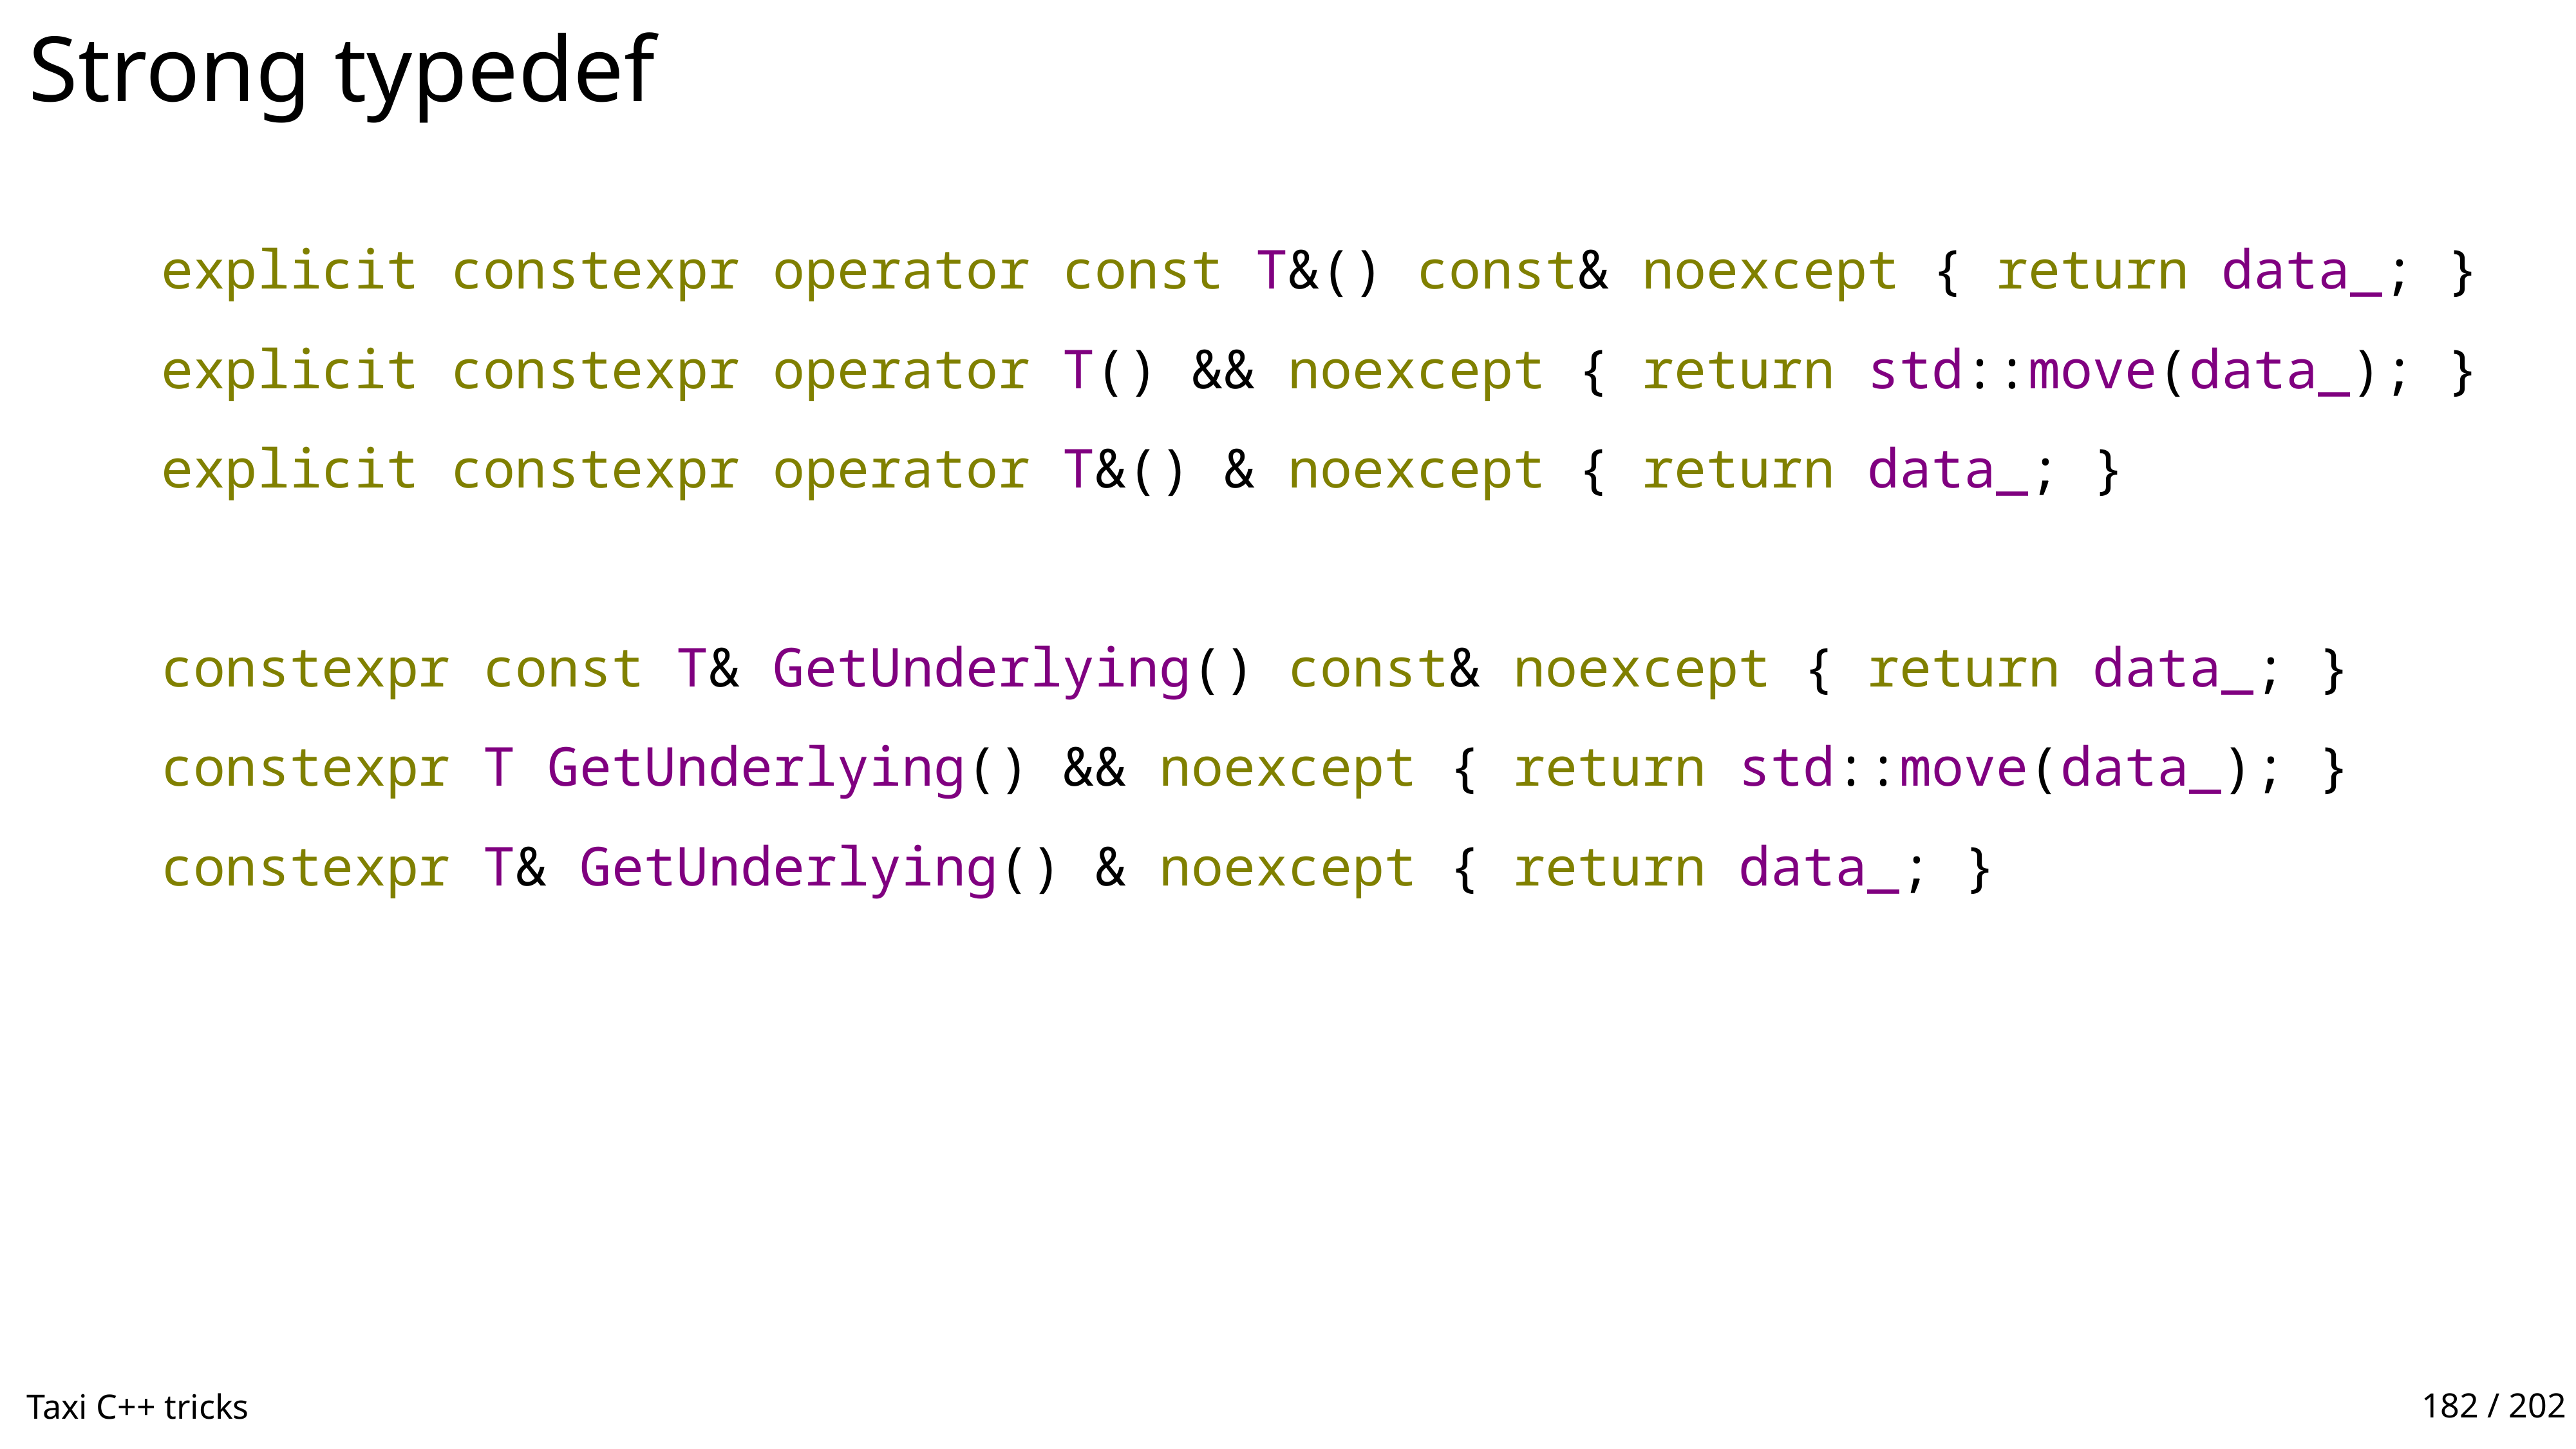

# Strong typedef
 explicit constexpr operator const T&() const& noexcept { return data_; }
 explicit constexpr operator T() && noexcept { return std::move(data_); }
 explicit constexpr operator T&() & noexcept { return data_; }
 constexpr const T& GetUnderlying() const& noexcept { return data_; }
 constexpr T GetUnderlying() && noexcept { return std::move(data_); }
 constexpr T& GetUnderlying() & noexcept { return data_; }
Taxi C++ tricks